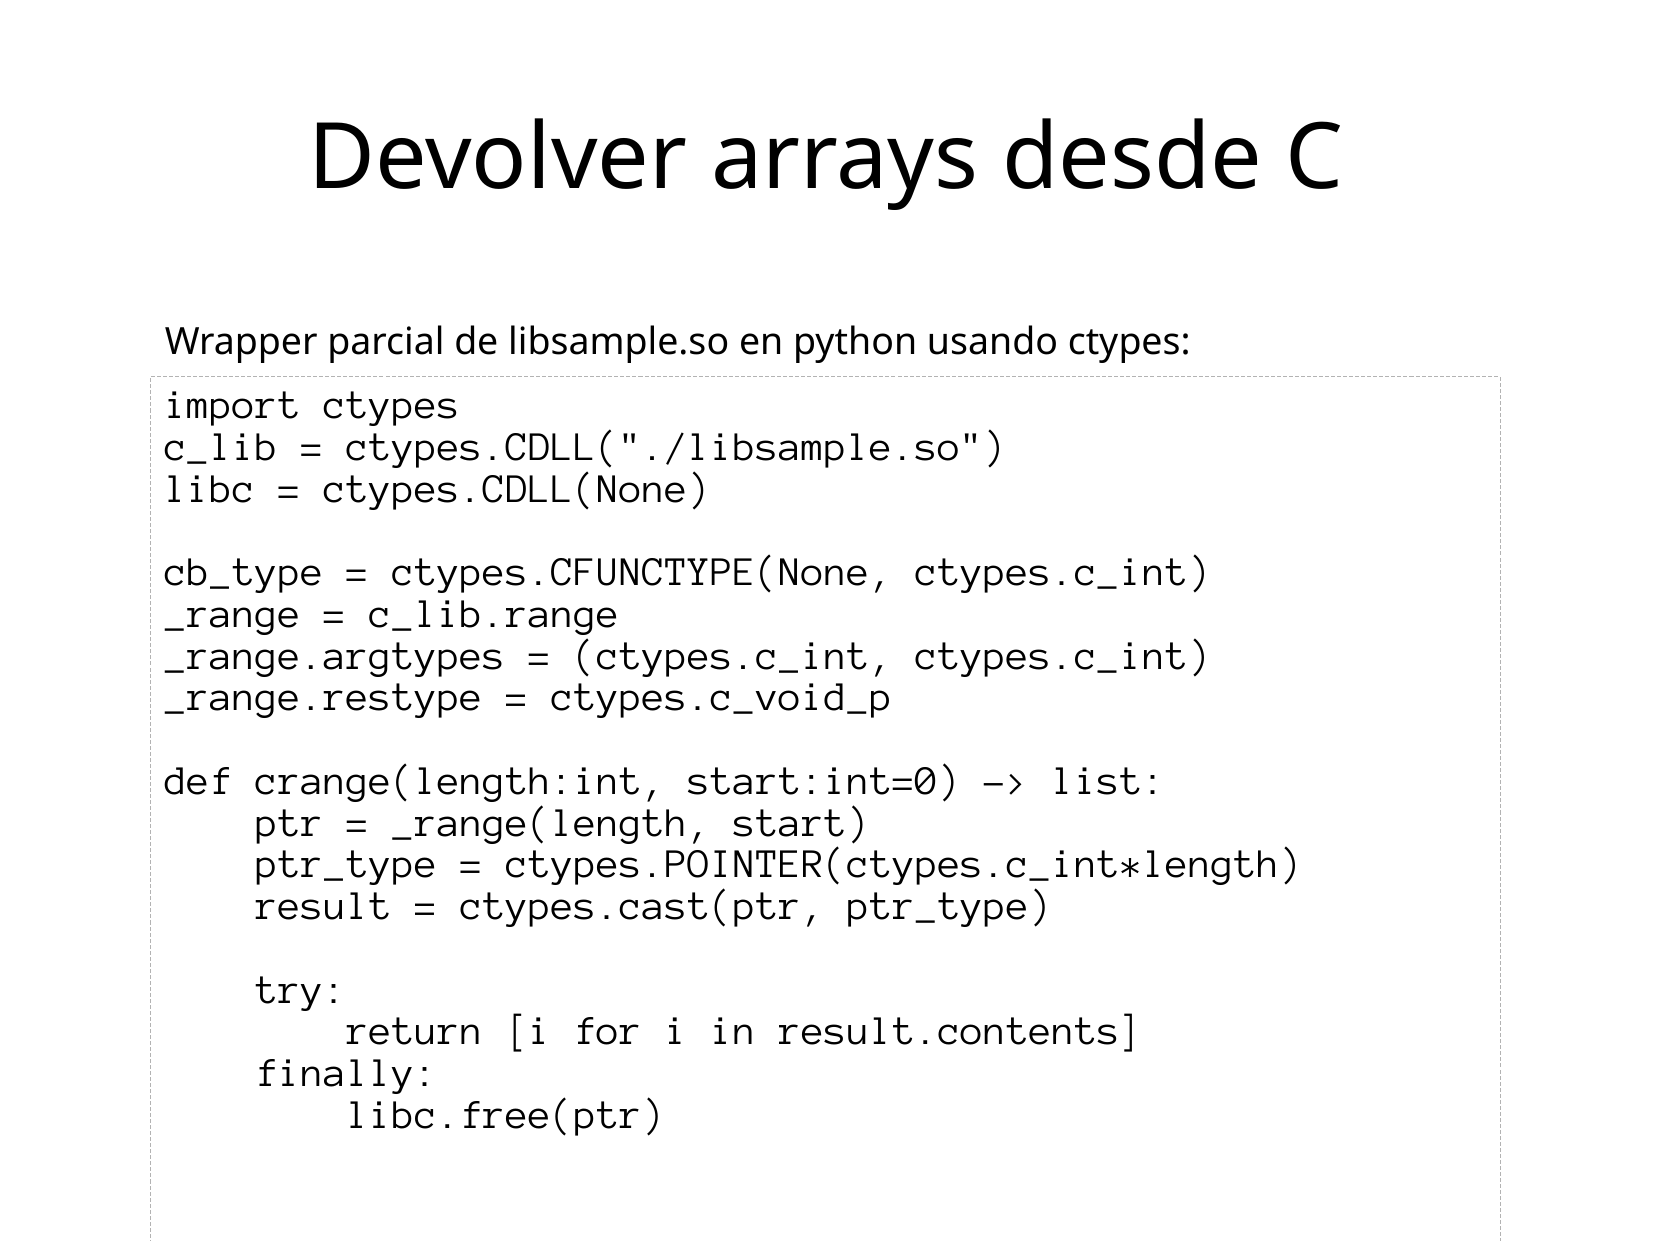

# Devolver arrays desde C
Wrapper parcial de libsample.so en python usando ctypes:
import ctypes
c_lib = ctypes.CDLL("./libsample.so")
libc = ctypes.CDLL(None)
cb_type = ctypes.CFUNCTYPE(None, ctypes.c_int)
_range = c_lib.range
_range.argtypes = (ctypes.c_int, ctypes.c_int)
_range.restype = ctypes.c_void_p
def crange(length:int, start:int=0) -> list:
 ptr = _range(length, start)
 ptr_type = ctypes.POINTER(ctypes.c_int*length)
 result = ctypes.cast(ptr, ptr_type)
 try:
 return [i for i in result.contents]
 finally:
 libc.free(ptr)